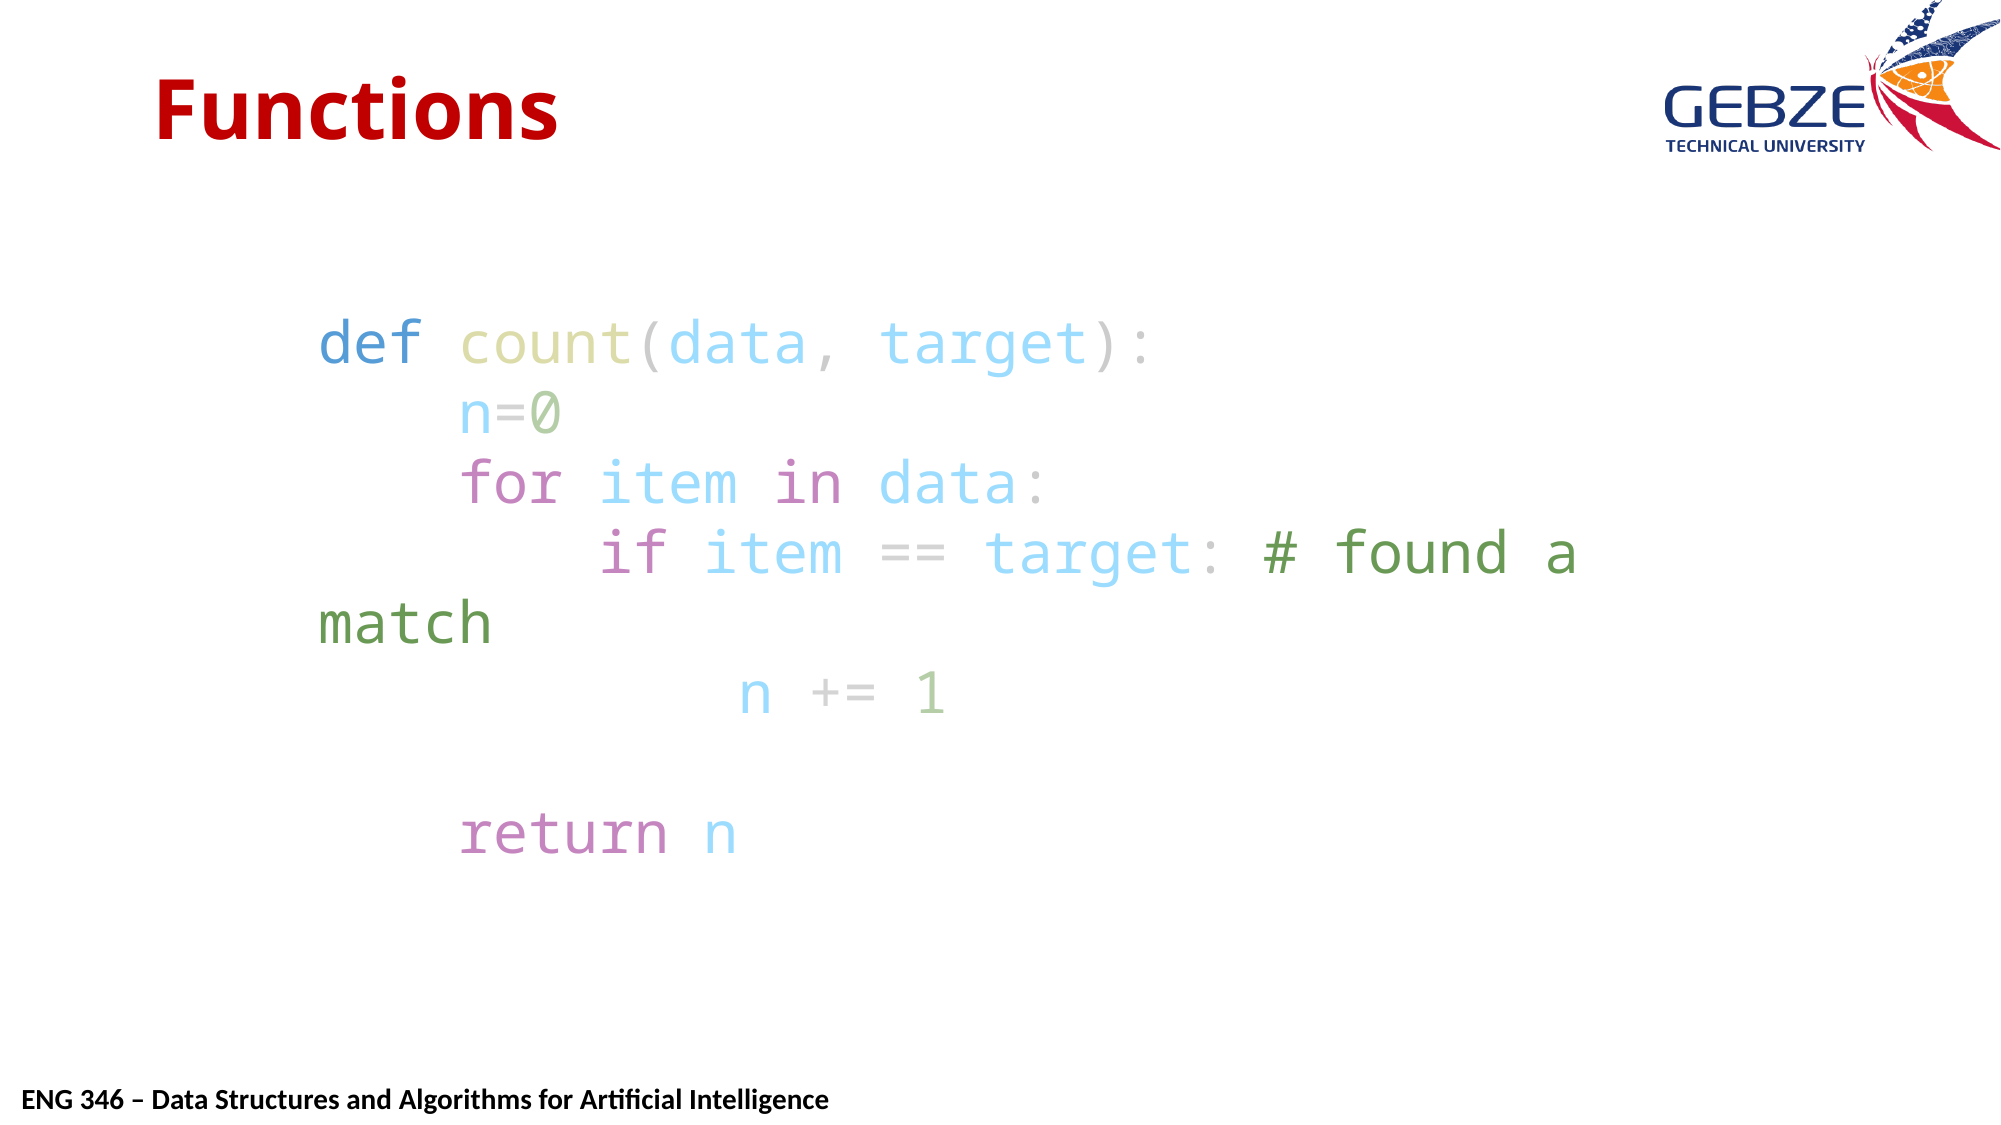

# Functions
def count(data, target):
    n=0
    for item in data:
        if item == target: # found a match
            n += 1
    return n